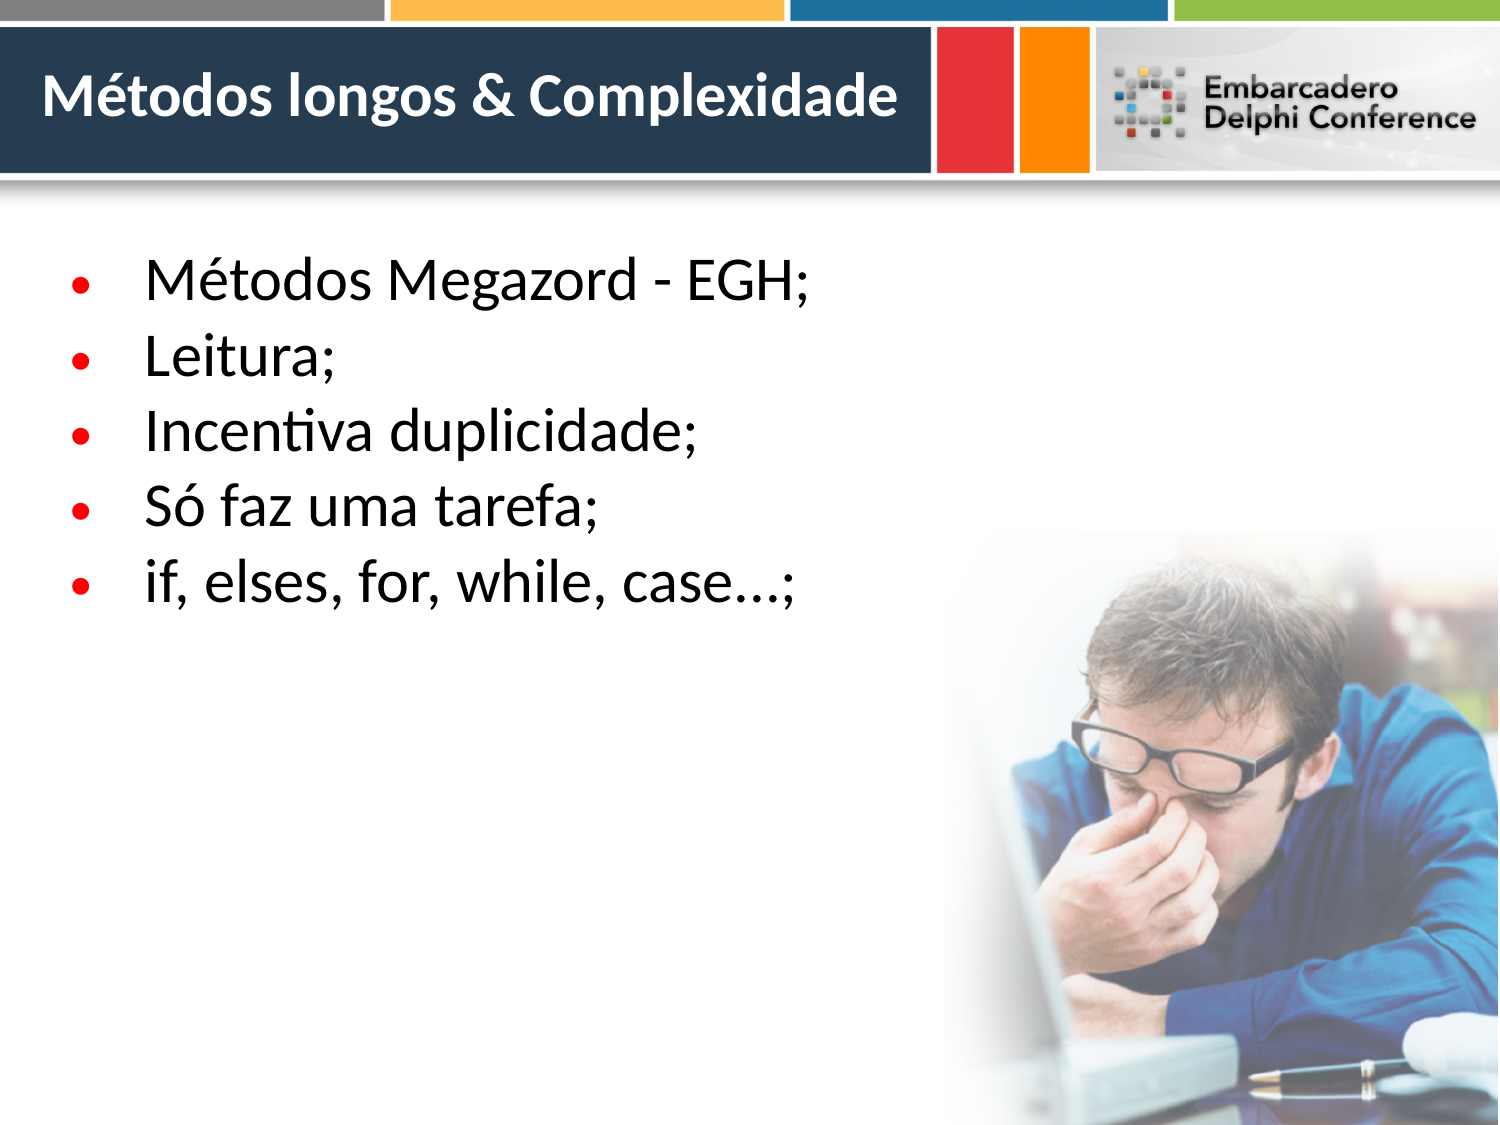

# Métodos longos & Complexidade
Métodos Megazord - EGH;
Leitura;
Incentiva duplicidade;
Só faz uma tarefa;
if, elses, for, while, case...;